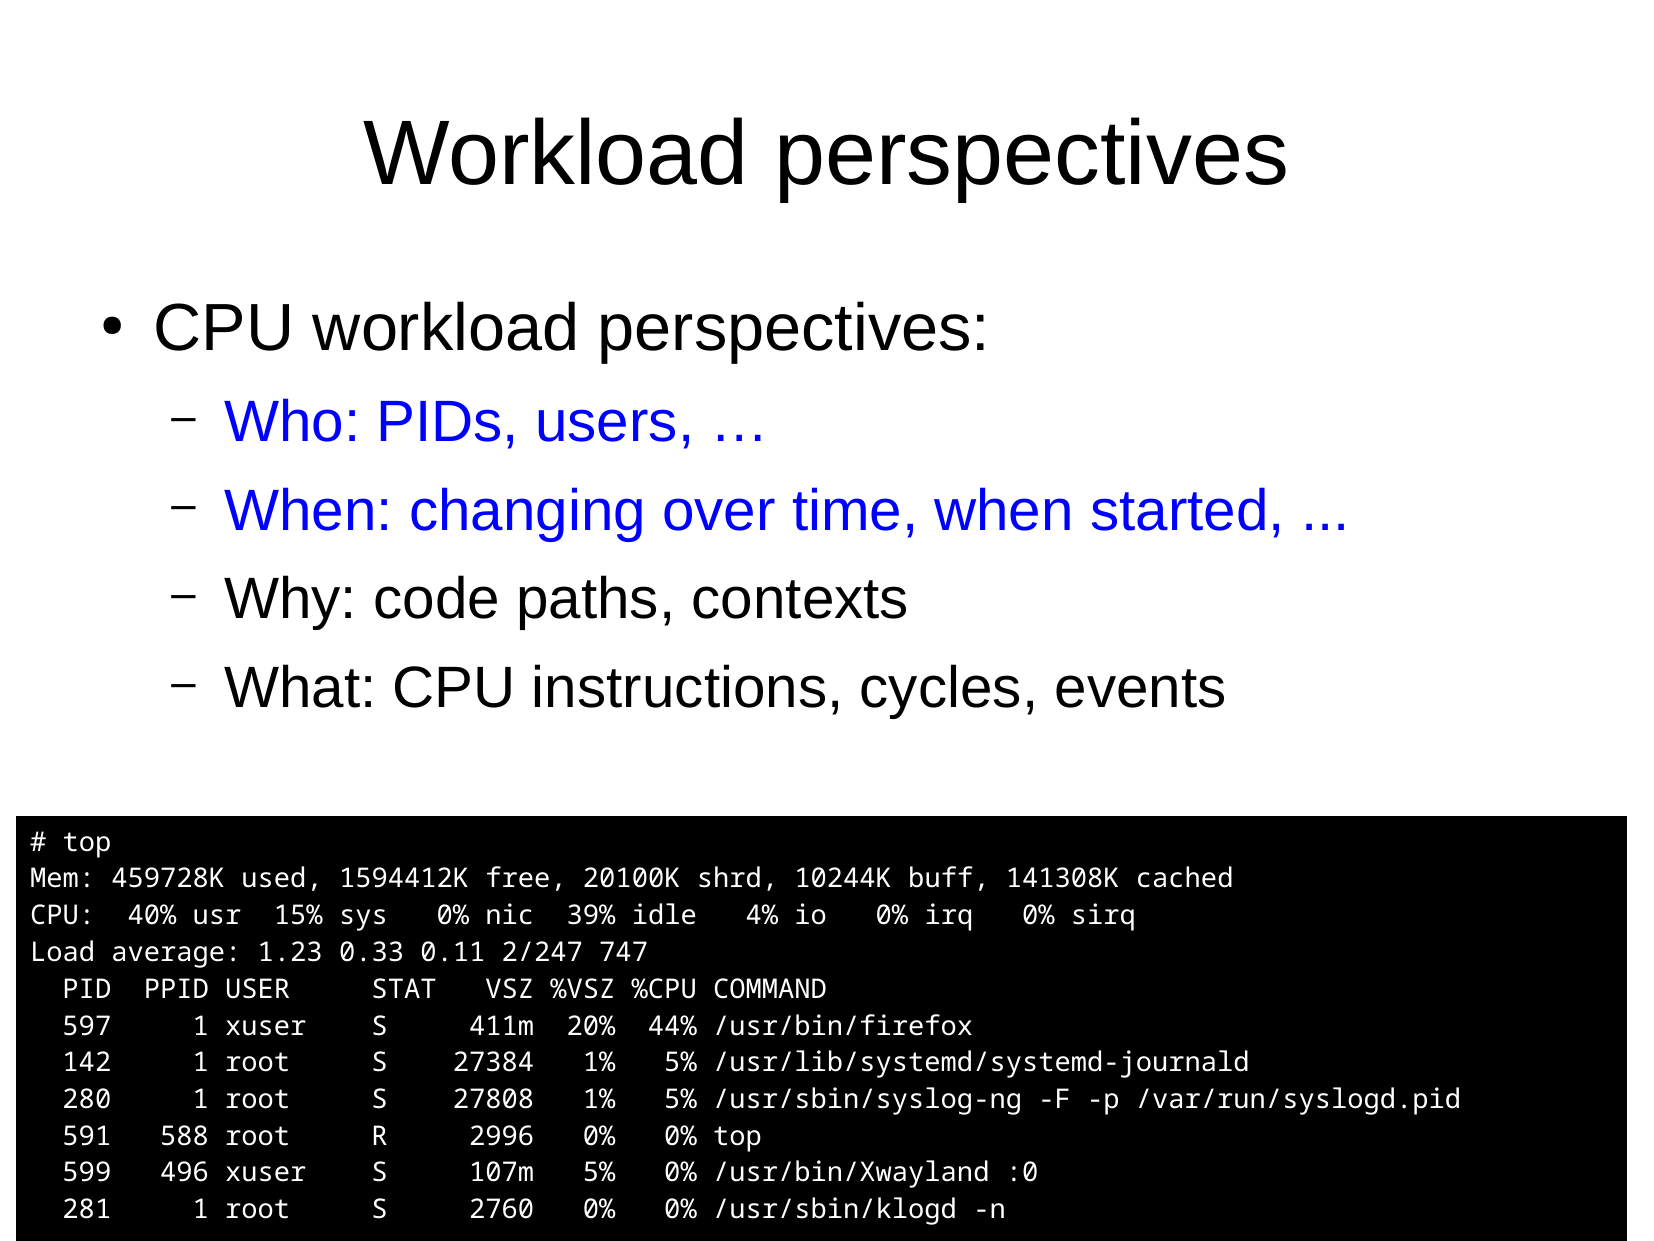

# Workload perspectives
CPU workload perspectives:
Who: PIDs, users, …
When: changing over time, when started, ...
Why: code paths, contexts
What: CPU instructions, cycles, events
| # top Mem: 459728K used, 1594412K free, 20100K shrd, 10244K buff, 141308K cached CPU: 40% usr 15% sys 0% nic 39% idle 4% io 0% irq 0% sirq Load average: 1.23 0.33 0.11 2/247 747 PID PPID USER STAT VSZ %VSZ %CPU COMMAND 597 1 xuser S 411m 20% 44% /usr/bin/firefox 142 1 root S 27384 1% 5% /usr/lib/systemd/systemd-journald 280 1 root S 27808 1% 5% /usr/sbin/syslog-ng -F -p /var/run/syslogd.pid 591 588 root R 2996 0% 0% top 599 496 xuser S 107m 5% 0% /usr/bin/Xwayland :0 281 1 root S 2760 0% 0% /usr/sbin/klogd -n |
| --- |